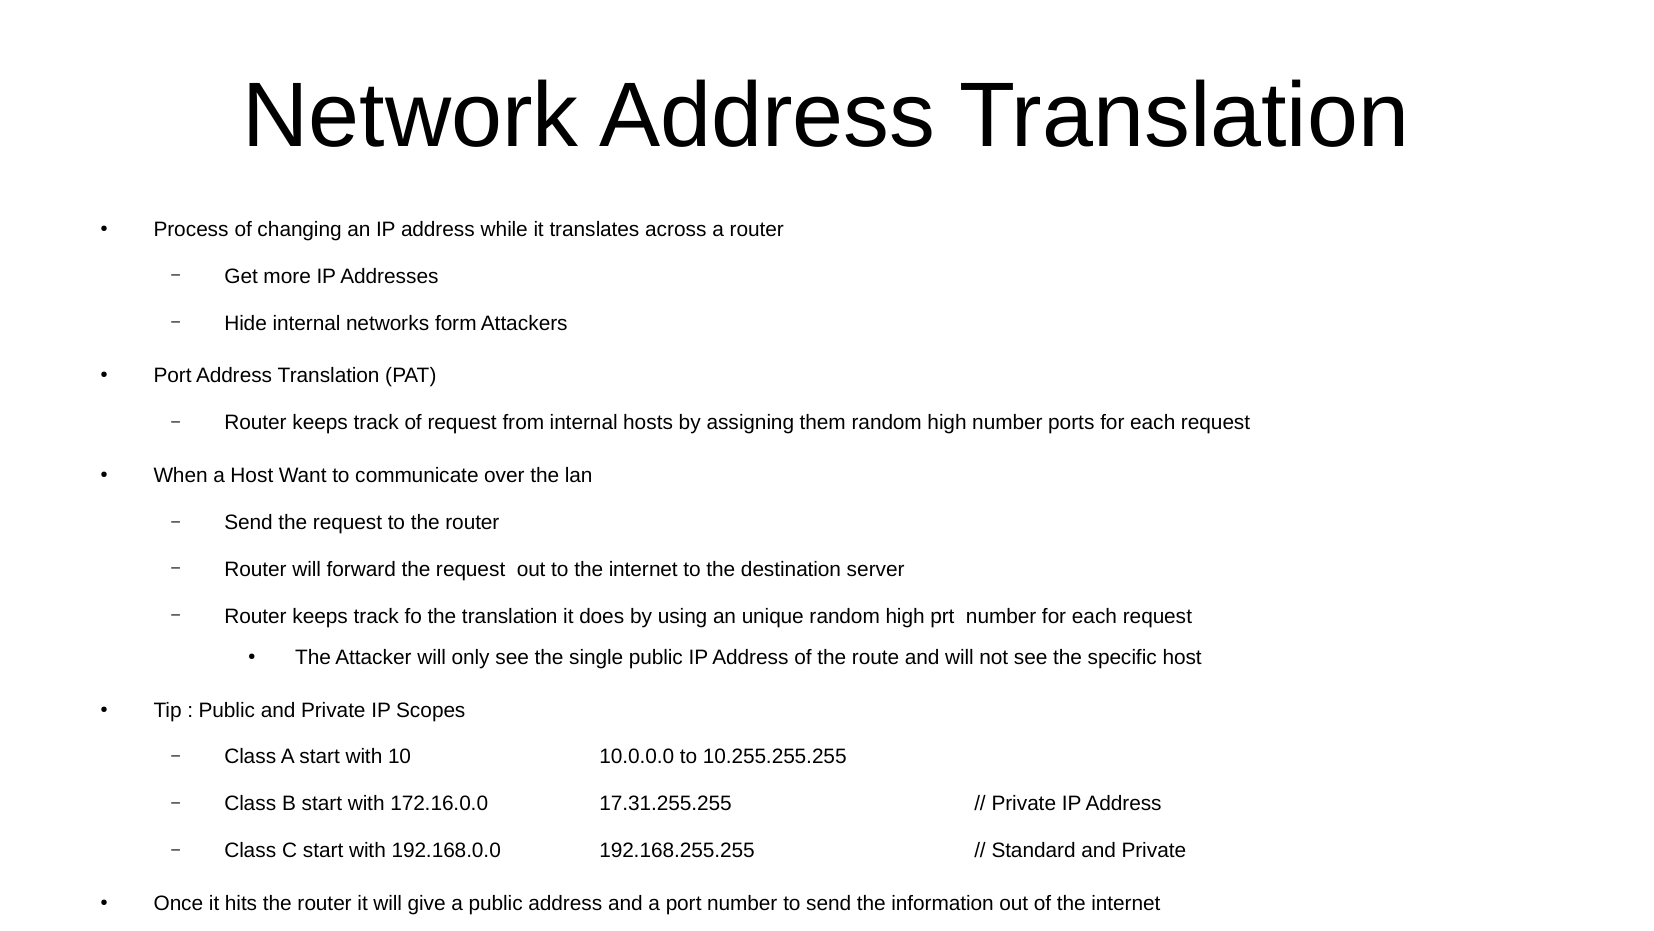

# Network Address Translation
Process of changing an IP address while it translates across a router
Get more IP Addresses
Hide internal networks form Attackers
Port Address Translation (PAT)
Router keeps track of request from internal hosts by assigning them random high number ports for each request
When a Host Want to communicate over the lan
Send the request to the router
Router will forward the request out to the internet to the destination server
Router keeps track fo the translation it does by using an unique random high prt number for each request
The Attacker will only see the single public IP Address of the route and will not see the specific host
Tip : Public and Private IP Scopes
Class A start with 10 			10.0.0.0 to 10.255.255.255
Class B start with 172.16.0.0		17.31.255.255				// Private IP Address
Class C start with 192.168.0.0		192.168.255.255			// Standard and Private
Once it hits the router it will give a public address and a port number to send the information out of the internet